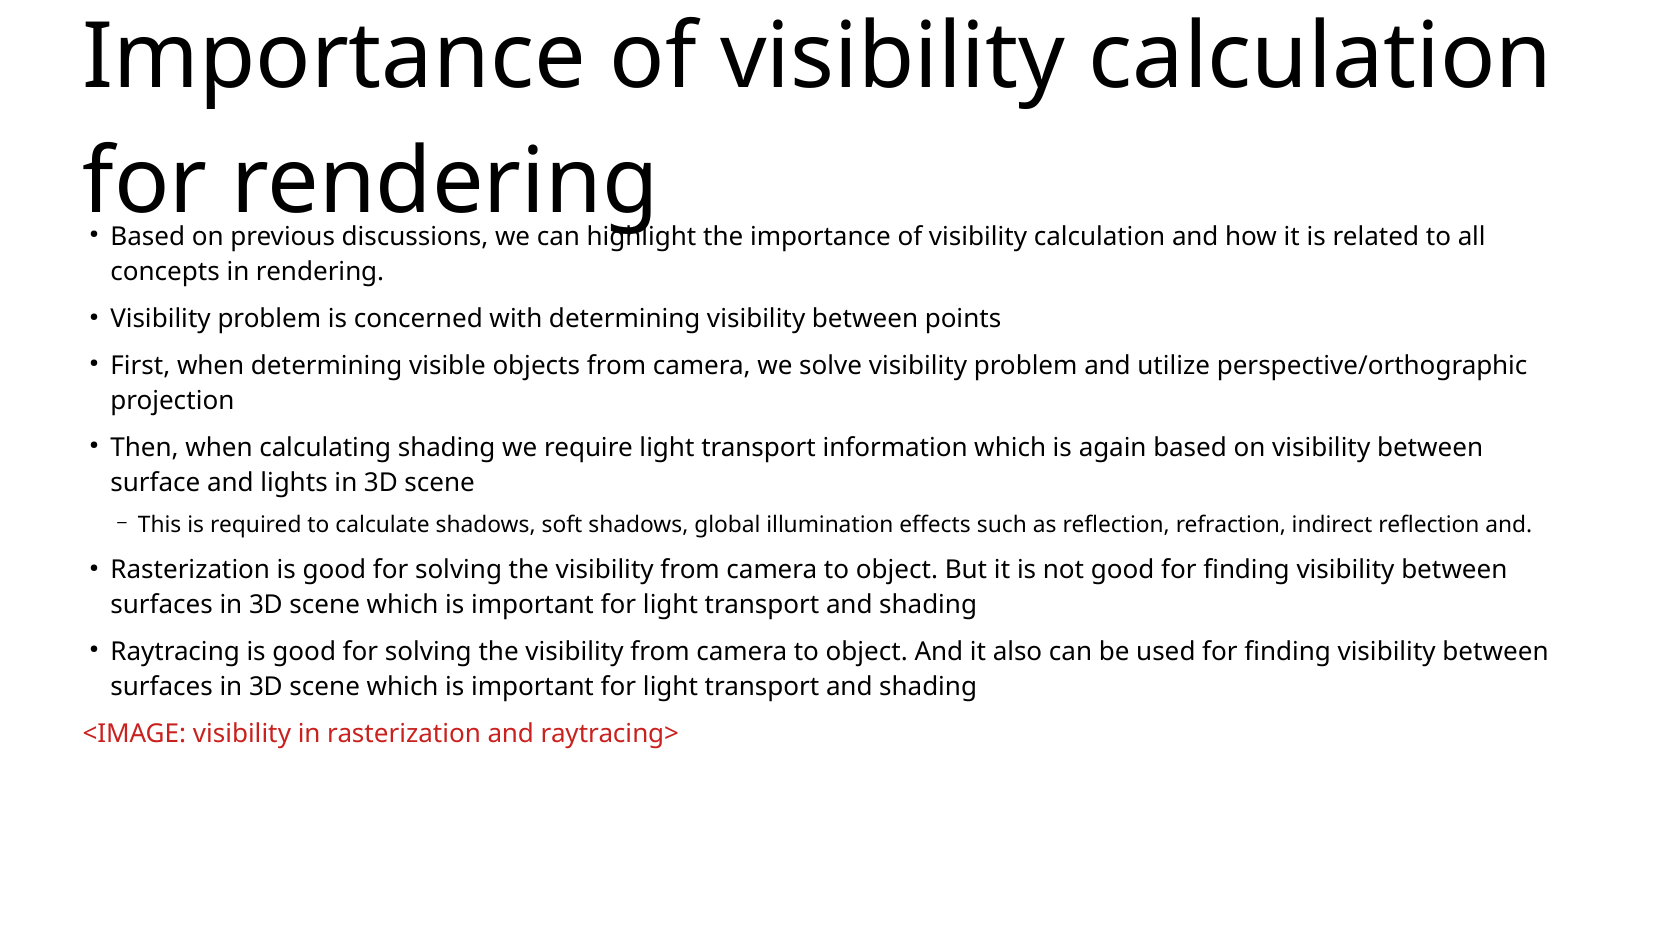

# Importance of visibility calculation for rendering
Based on previous discussions, we can highlight the importance of visibility calculation and how it is related to all concepts in rendering.
Visibility problem is concerned with determining visibility between points
First, when determining visible objects from camera, we solve visibility problem and utilize perspective/orthographic projection
Then, when calculating shading we require light transport information which is again based on visibility between surface and lights in 3D scene
This is required to calculate shadows, soft shadows, global illumination effects such as reflection, refraction, indirect reflection and.
Rasterization is good for solving the visibility from camera to object. But it is not good for finding visibility between surfaces in 3D scene which is important for light transport and shading
Raytracing is good for solving the visibility from camera to object. And it also can be used for finding visibility between surfaces in 3D scene which is important for light transport and shading
<IMAGE: visibility in rasterization and raytracing>